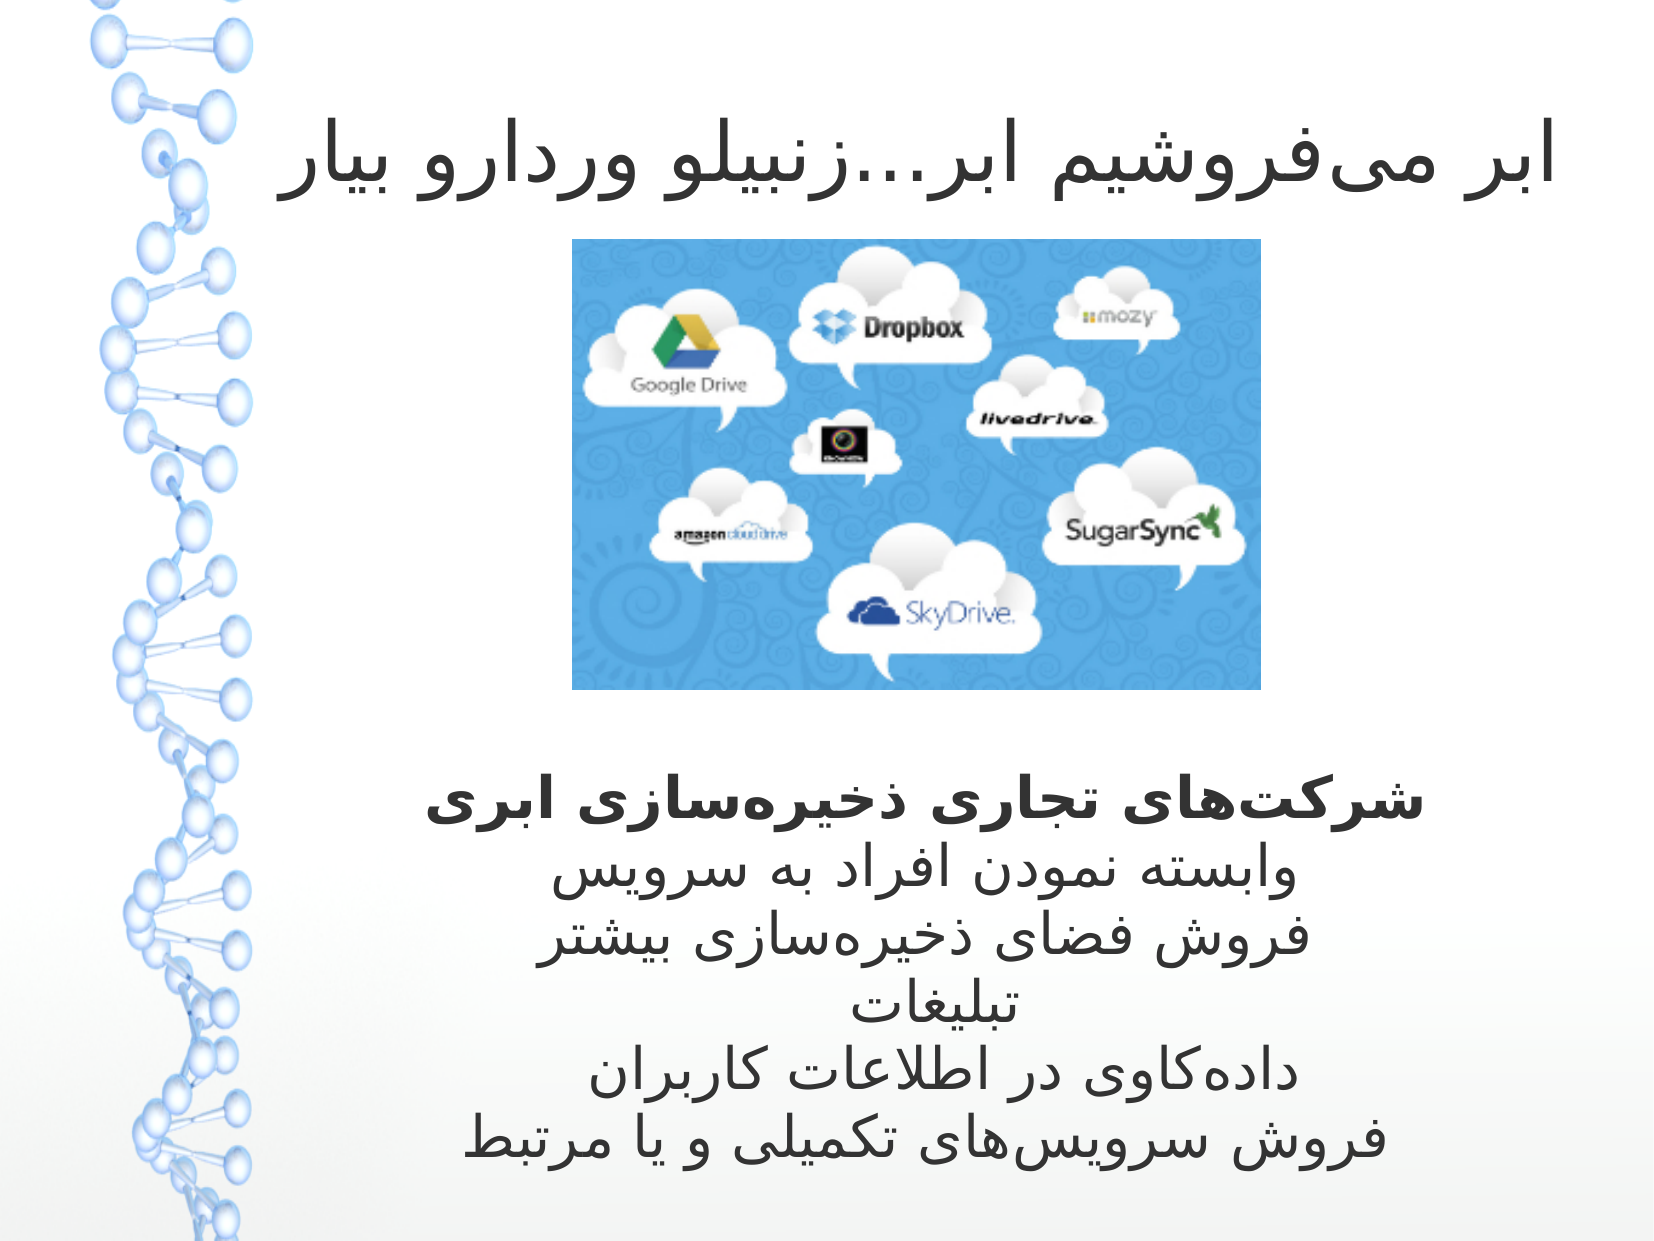

# ابر می‌فروشیم ابر...زنبیلو وردارو بیار
شرکت‌های تجاری ذخیره‌سازی ابری
 وابسته نمودن افراد به سرویس
فروش فضای ذخیره‌سازی بیشتر
تبلیغات
داده‌کاوی در اطلاعات کاربران
فروش سرویس‌های تکمیلی و یا مرتبط